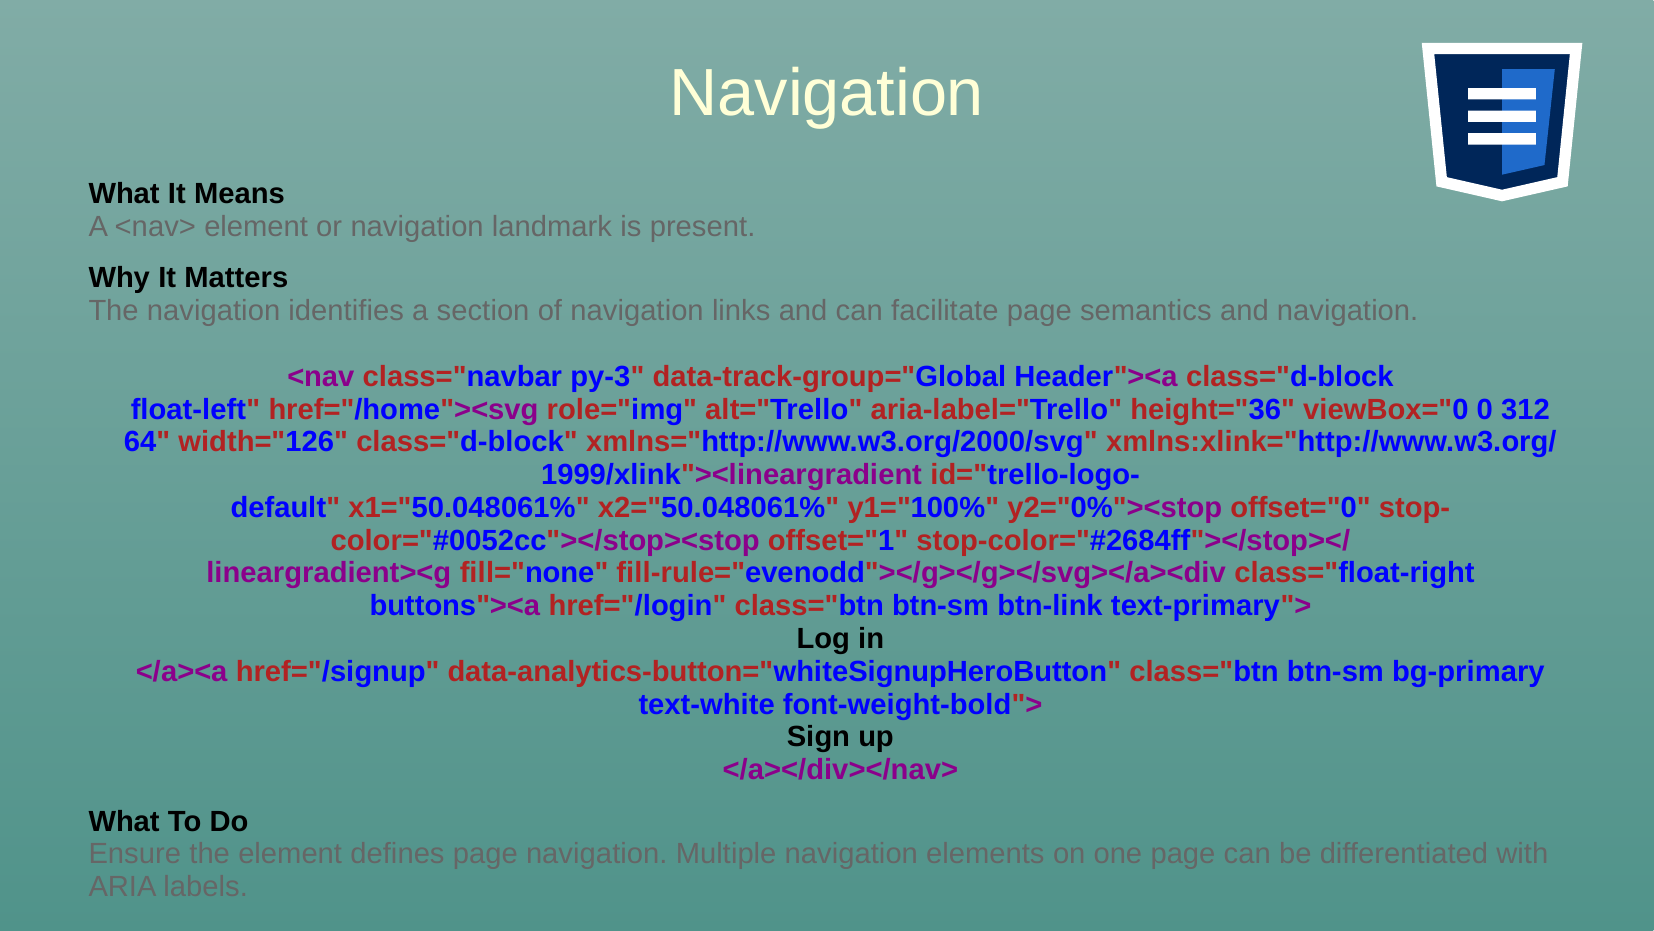

# Navigation
What It Means
A <nav> element or navigation landmark is present.
Why It Matters
The navigation identifies a section of navigation links and can facilitate page semantics and navigation.
<nav class="navbar py-3" data-track-group="Global Header"><a class="d-block float-left" href="/home"><svg role="img" alt="Trello" aria-label="Trello" height="36" viewBox="0 0 312 64" width="126" class="d-block" xmlns="http://www.w3.org/2000/svg" xmlns:xlink="http://www.w3.org/1999/xlink"><lineargradient id="trello-logo-default" x1="50.048061%" x2="50.048061%" y1="100%" y2="0%"><stop offset="0" stop-color="#0052cc"></stop><stop offset="1" stop-color="#2684ff"></stop></lineargradient><g fill="none" fill-rule="evenodd"></g></g></svg></a><div class="float-right buttons"><a href="/login" class="btn btn-sm btn-link text-primary">
Log in
</a><a href="/signup" data-analytics-button="whiteSignupHeroButton" class="btn btn-sm bg-primary text-white font-weight-bold">
Sign up
</a></div></nav>
What To Do
Ensure the element defines page navigation. Multiple navigation elements on one page can be differentiated with ARIA labels.